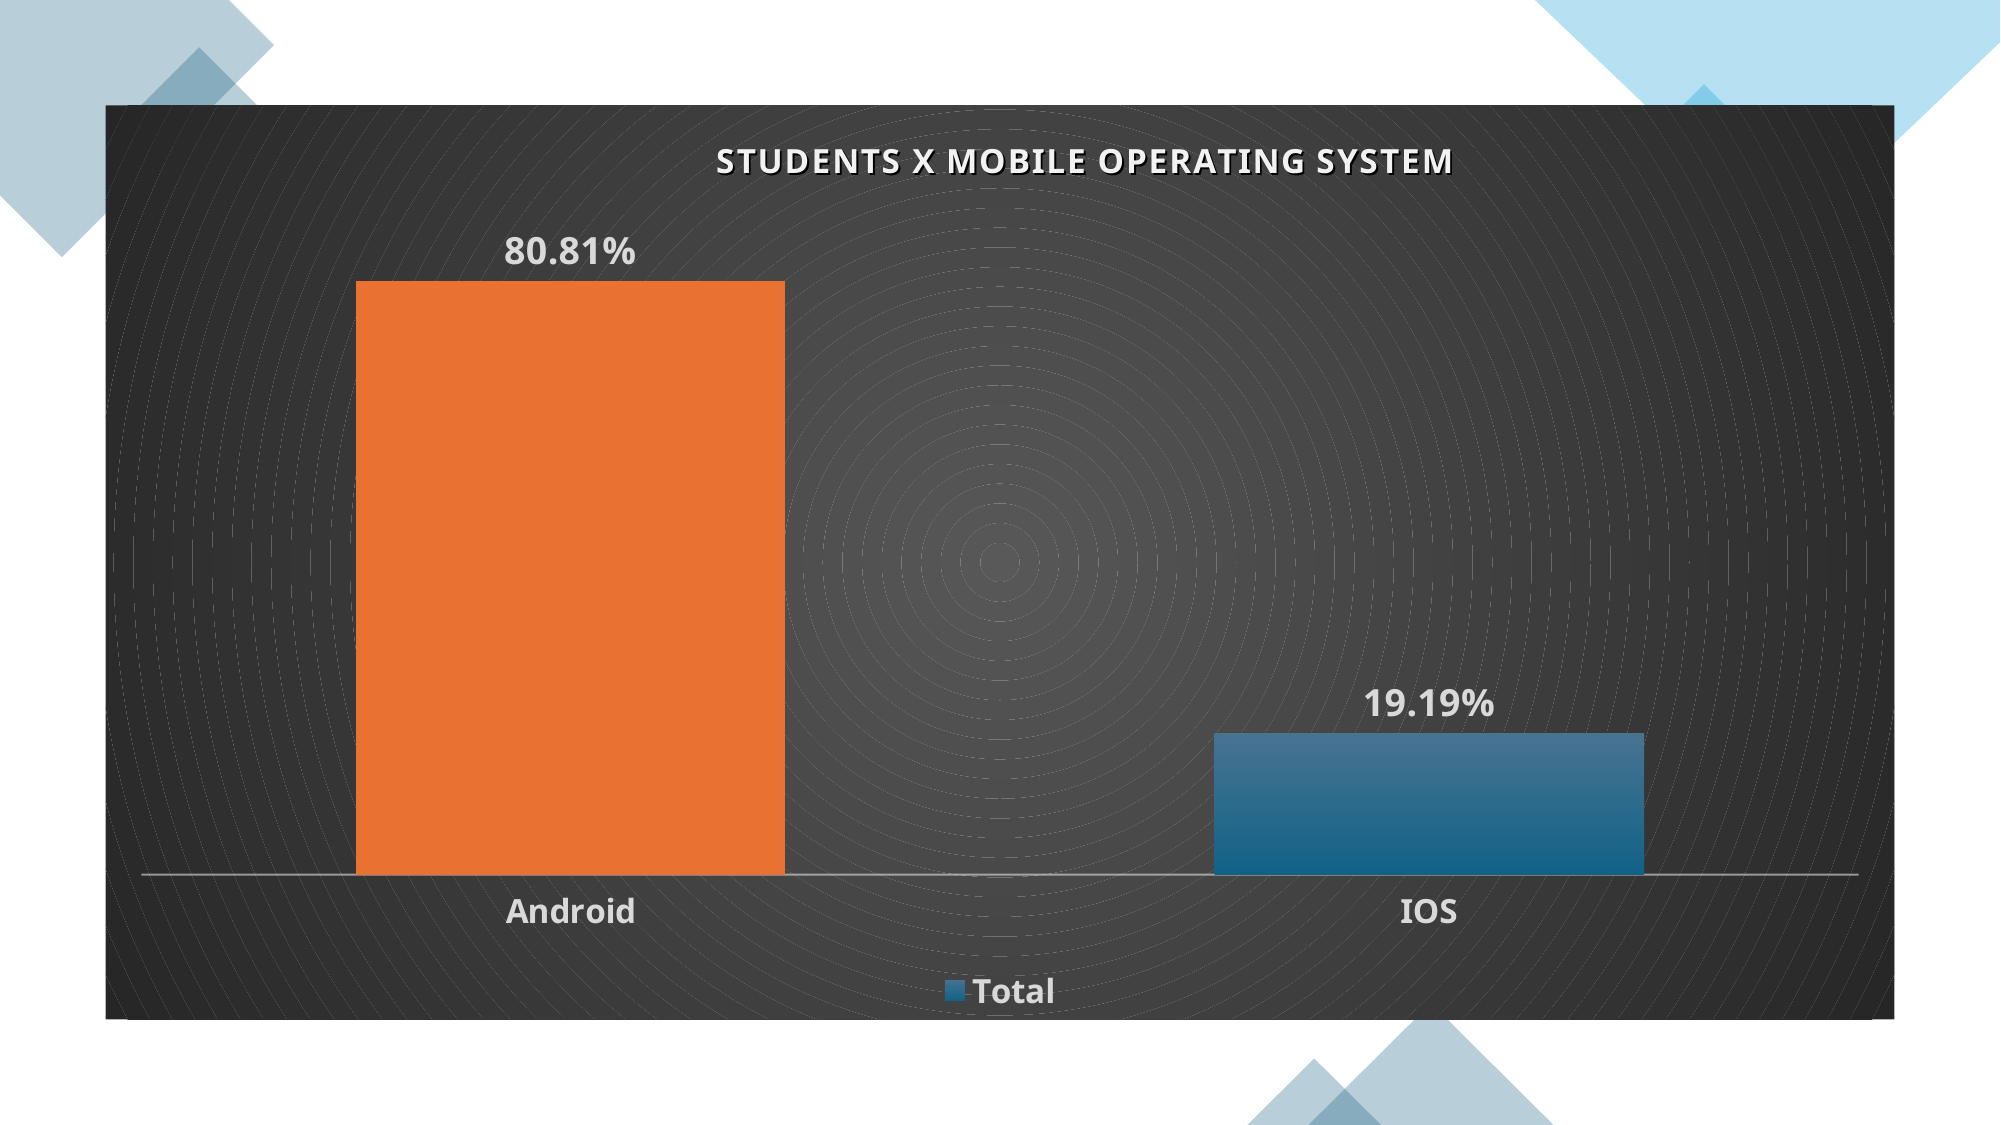

### Chart: STUDENTS X MOBILE OPERATING SYSTEM
| Category | Total |
|---|---|
| Android | 0.808080808080808 |
| IOS | 0.191919191919192 |